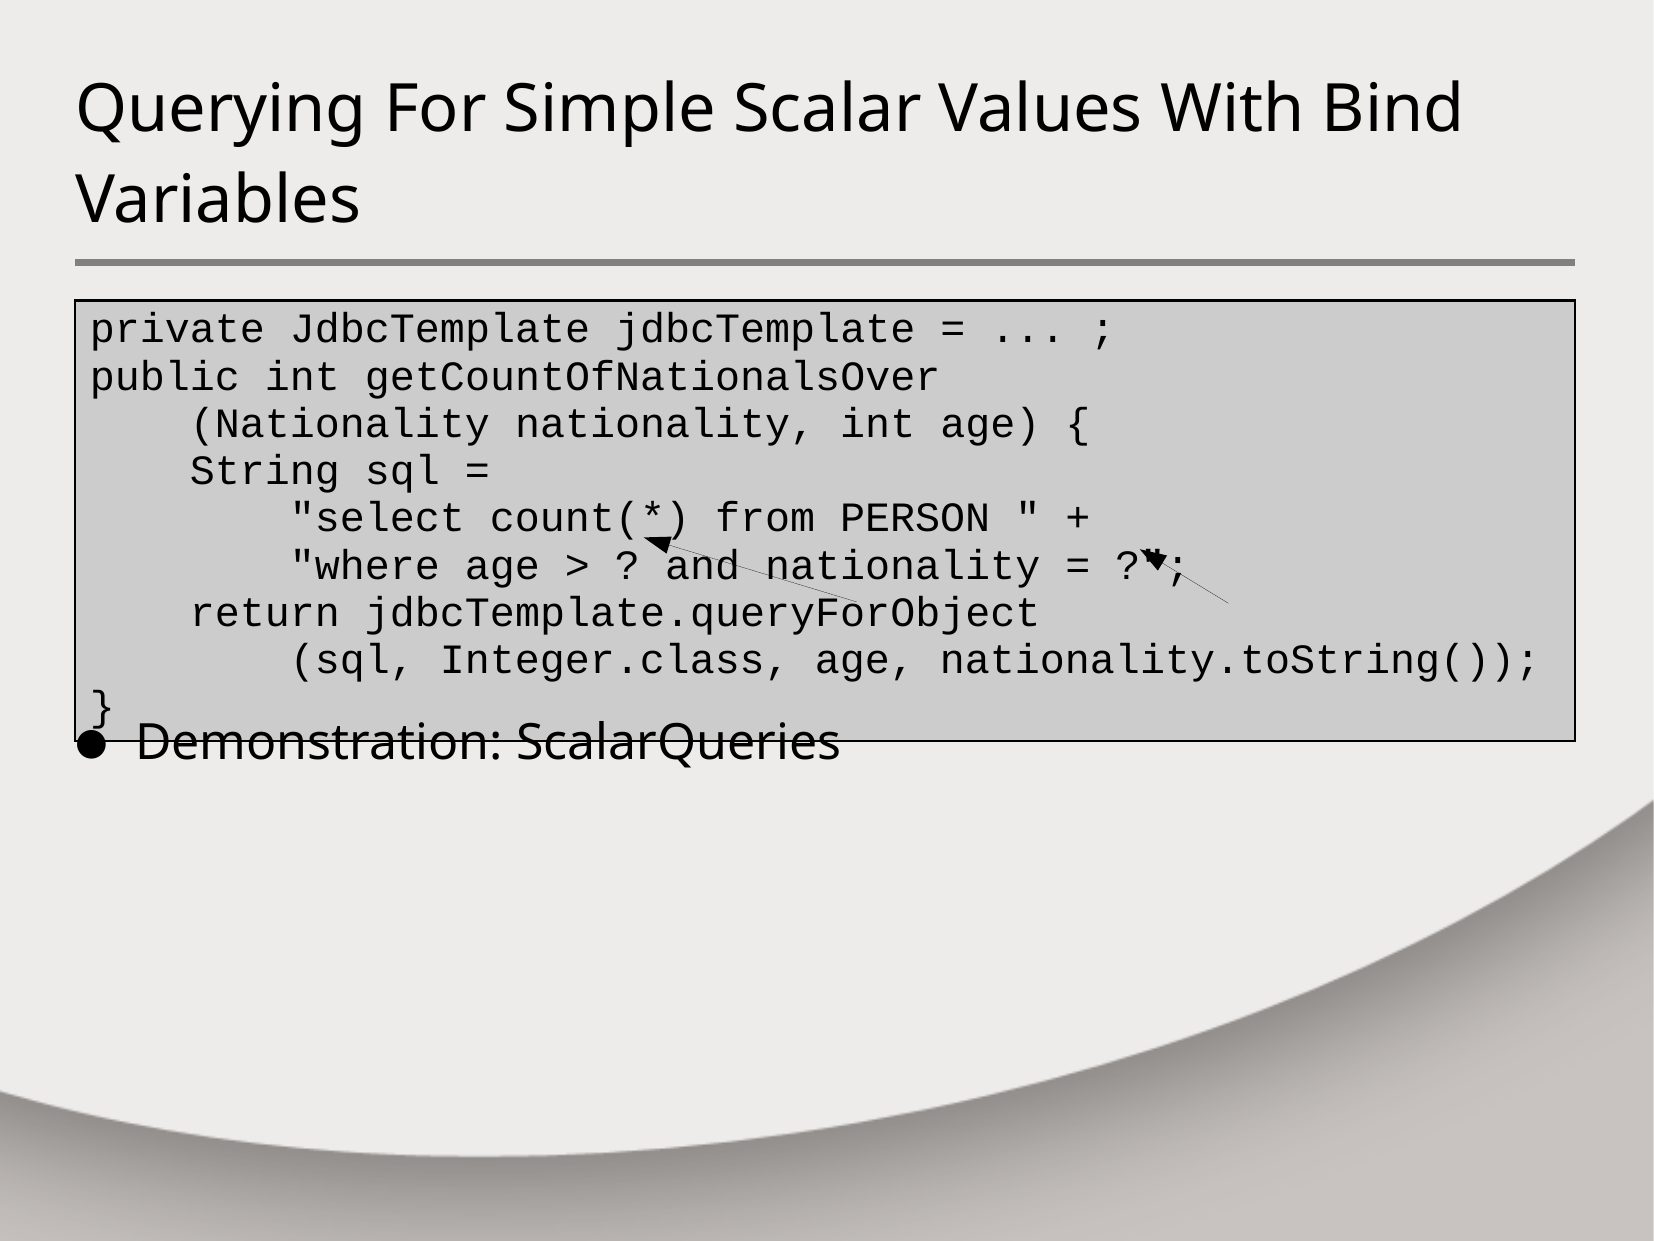

# Querying For Simple Scalar Values With Bind Variables
Demonstration: ScalarQueries
private JdbcTemplate jdbcTemplate = ... ;
public int getCountOfNationalsOver
 (Nationality nationality, int age) {
 String sql =
 "select count(*) from PERSON " +
 "where age > ? and nationality = ?";
 return jdbcTemplate.queryForObject
 (sql, Integer.class, age, nationality.toString());
}